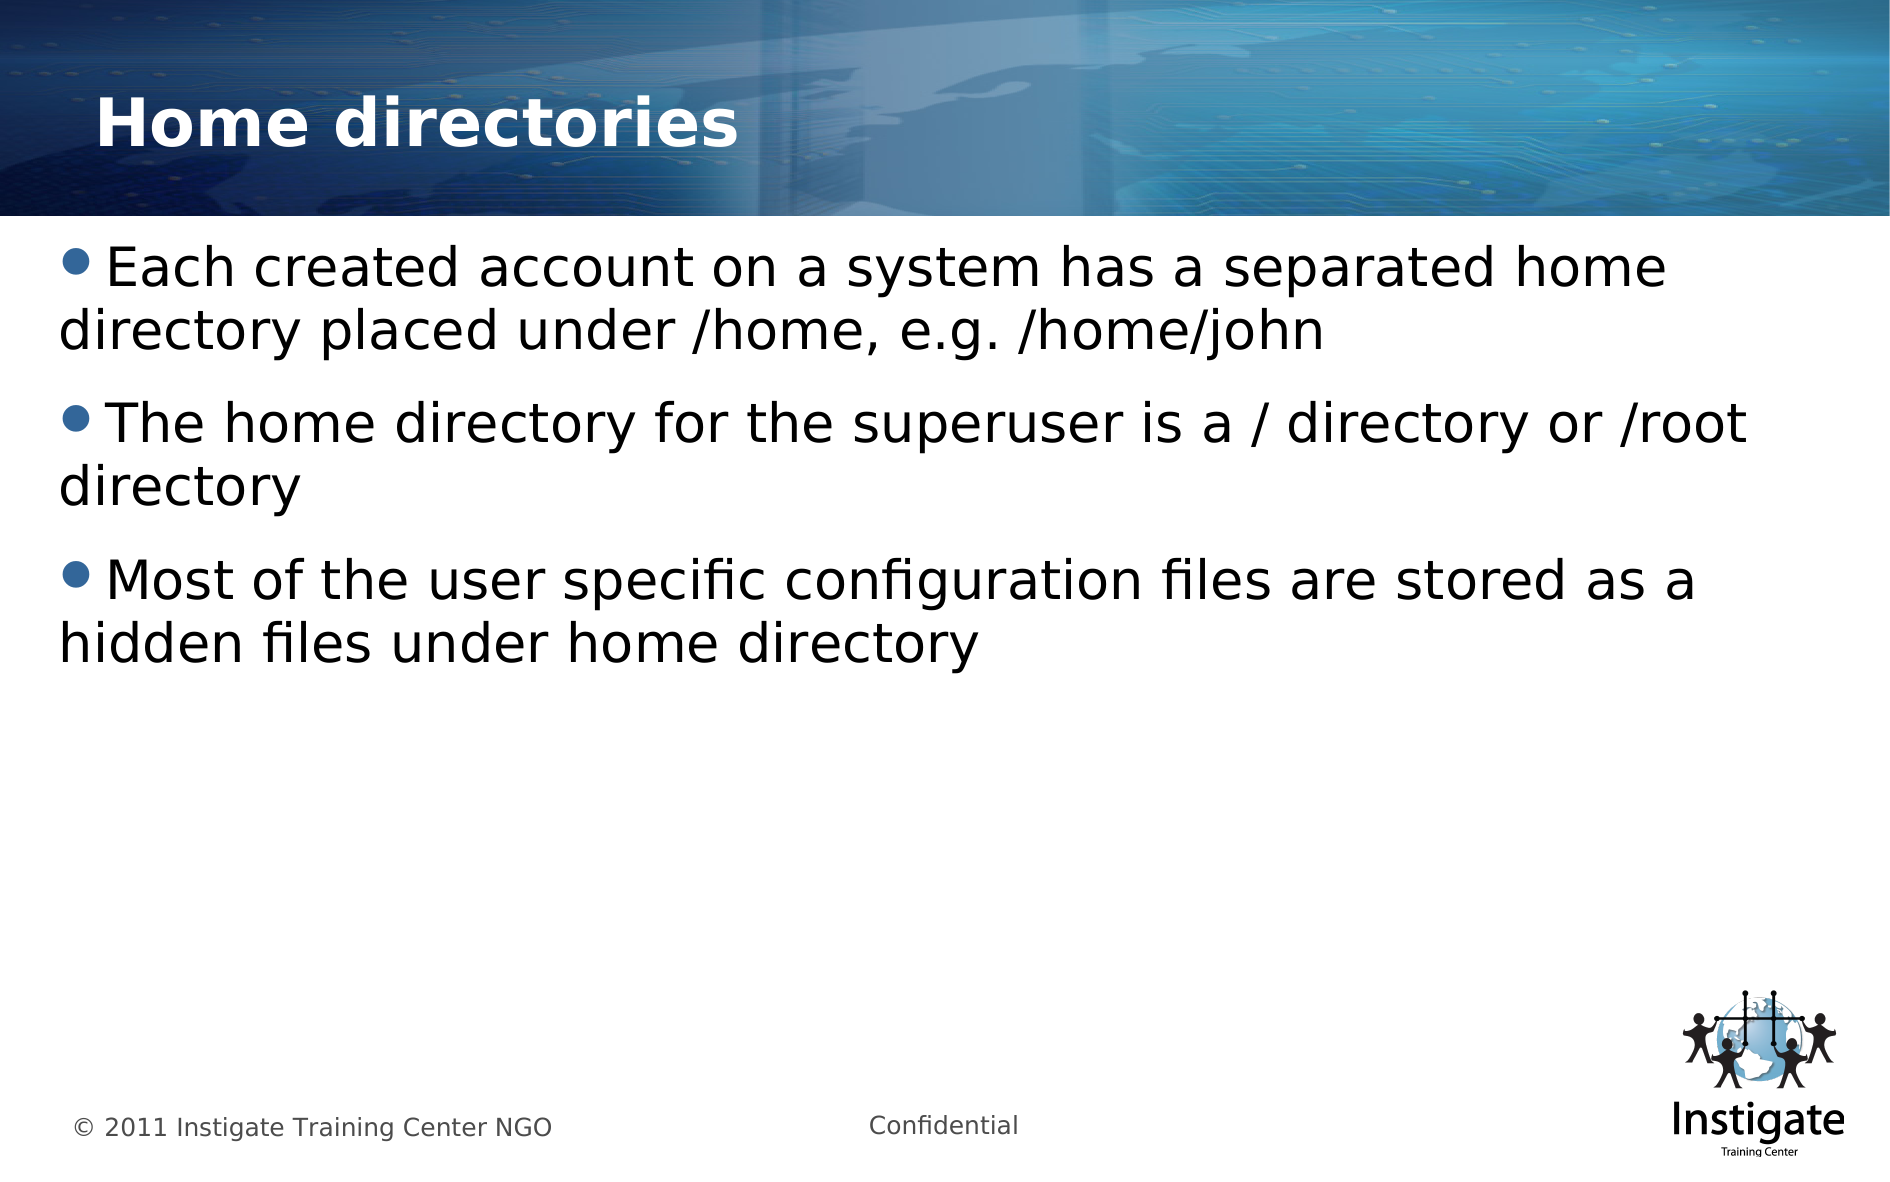

# Home directories
Each created account on a system has a separated home directory placed under /home, e.g. /home/john
The home directory for the superuser is a / directory or /root directory
Most of the user specific configuration files are stored as a hidden files under home directory